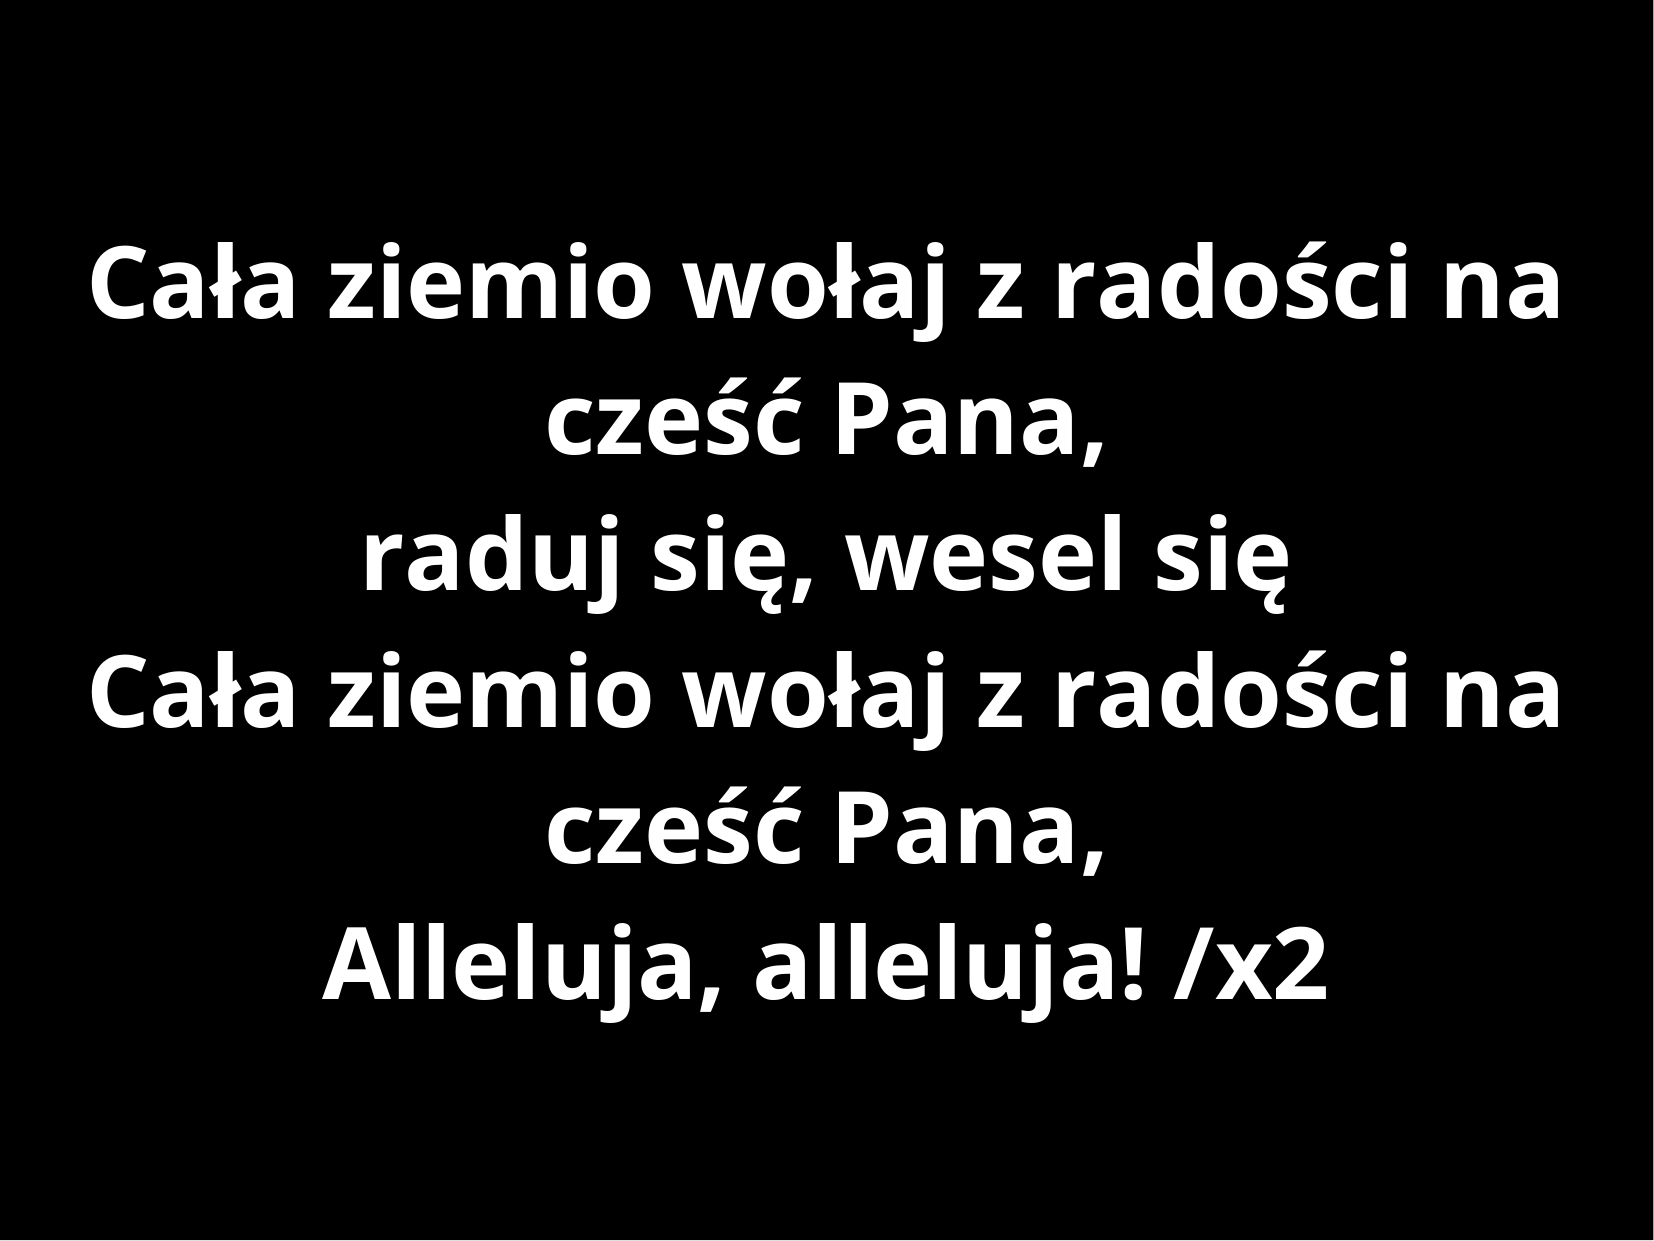

# Cała ziemio wołaj z radości na cześć Pana, raduj się, wesel się Cała ziemio wołaj z radości na cześć Pana, Alleluja, alleluja! /x2